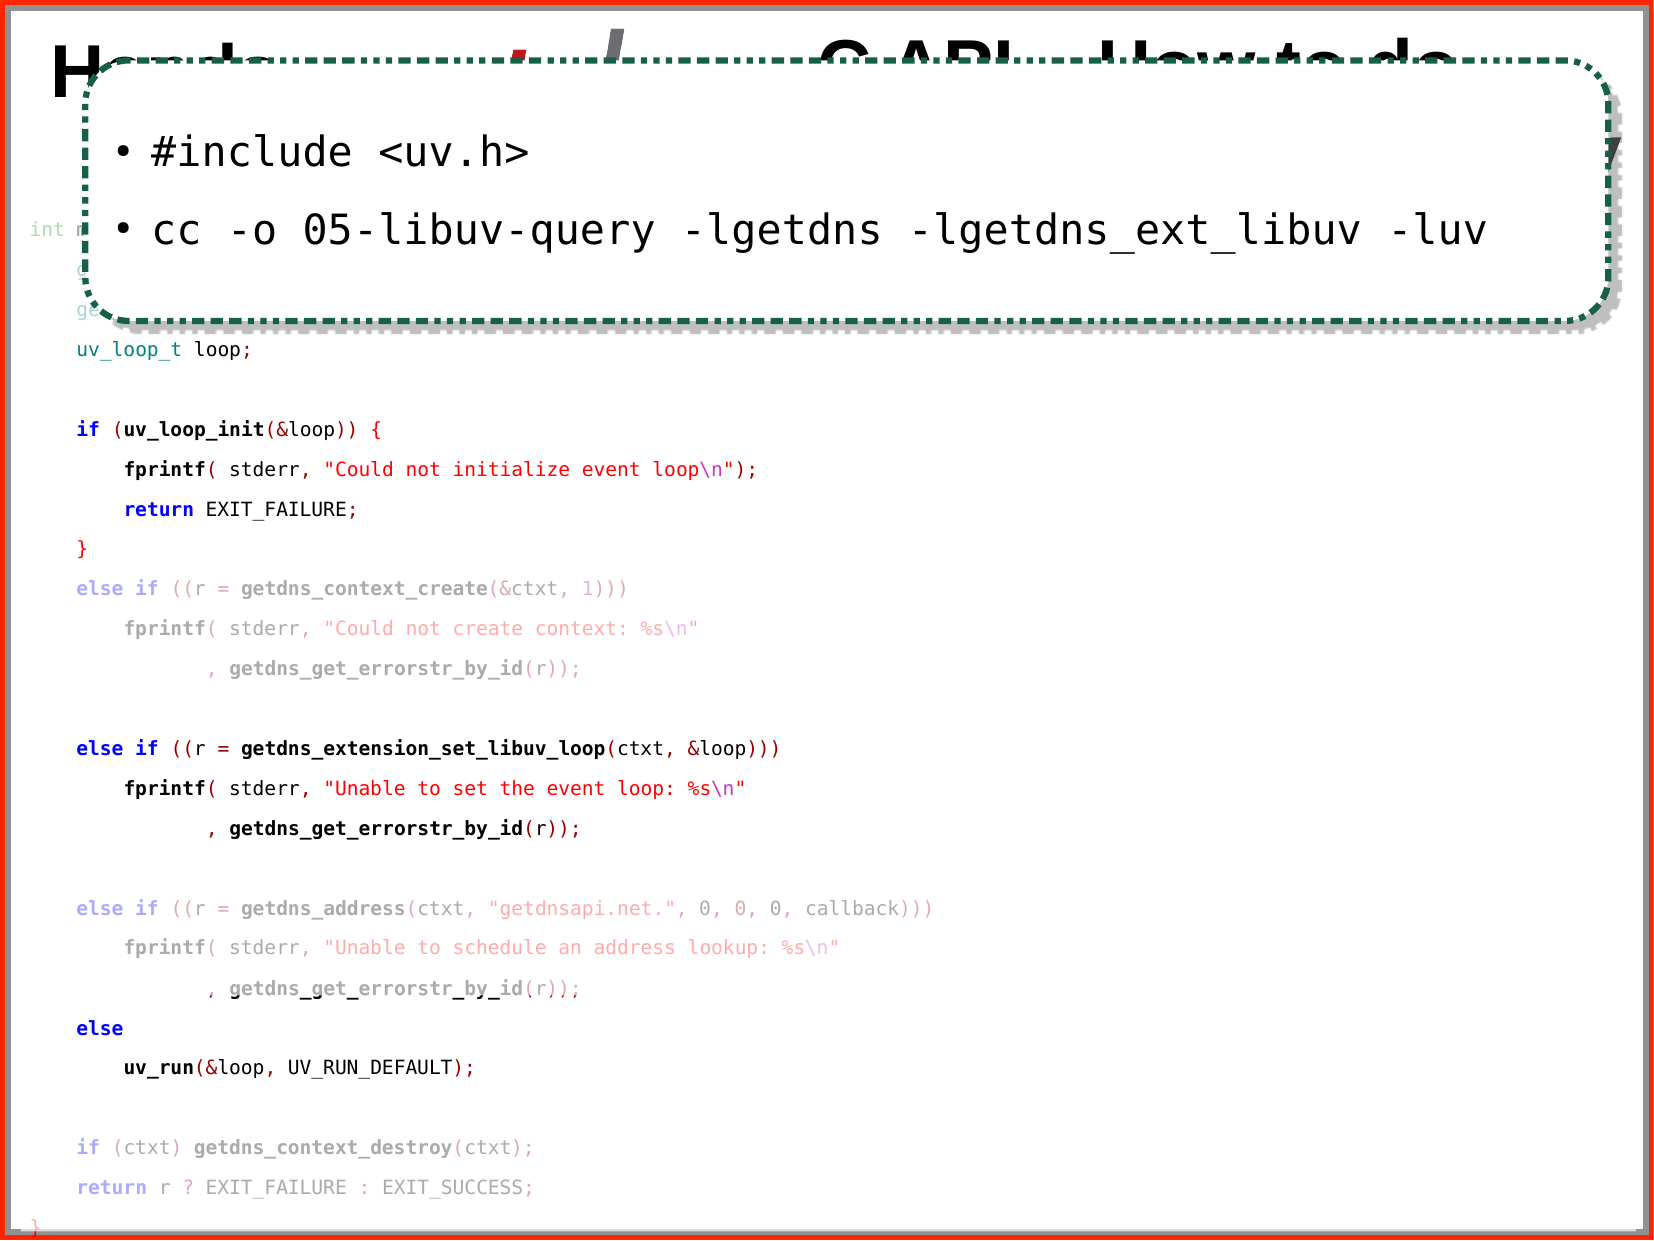

Hands on
C API – How to do
	 a simple query
#include <uv.h>
cc -o 05-libuv-query -lgetdns -lgetdns_ext_libuv -luv
asynchronous
# int main() {
 getdns_return_t r;
 getdns_context *ctxt = NULL;
 uv_loop_t loop;
 if (uv_loop_init(&loop)) {
 fprintf( stderr, "Could not initialize event loop\n");
 return EXIT_FAILURE;
 }
 else if ((r = getdns_context_create(&ctxt, 1)))
 fprintf( stderr, "Could not create context: %s\n"
 , getdns_get_errorstr_by_id(r));
 else if ((r = getdns_extension_set_libuv_loop(ctxt, &loop)))
 fprintf( stderr, "Unable to set the event loop: %s\n"
 , getdns_get_errorstr_by_id(r));
 else if ((r = getdns_address(ctxt, "getdnsapi.net.", 0, 0, 0, callback)))
 fprintf( stderr, "Unable to schedule an address lookup: %s\n"
 , getdns_get_errorstr_by_id(r));
 else
 uv_run(&loop, UV_RUN_DEFAULT);
 if (ctxt) getdns_context_destroy(ctxt);
 return r ? EXIT_FAILURE : EXIT_SUCCESS;
}